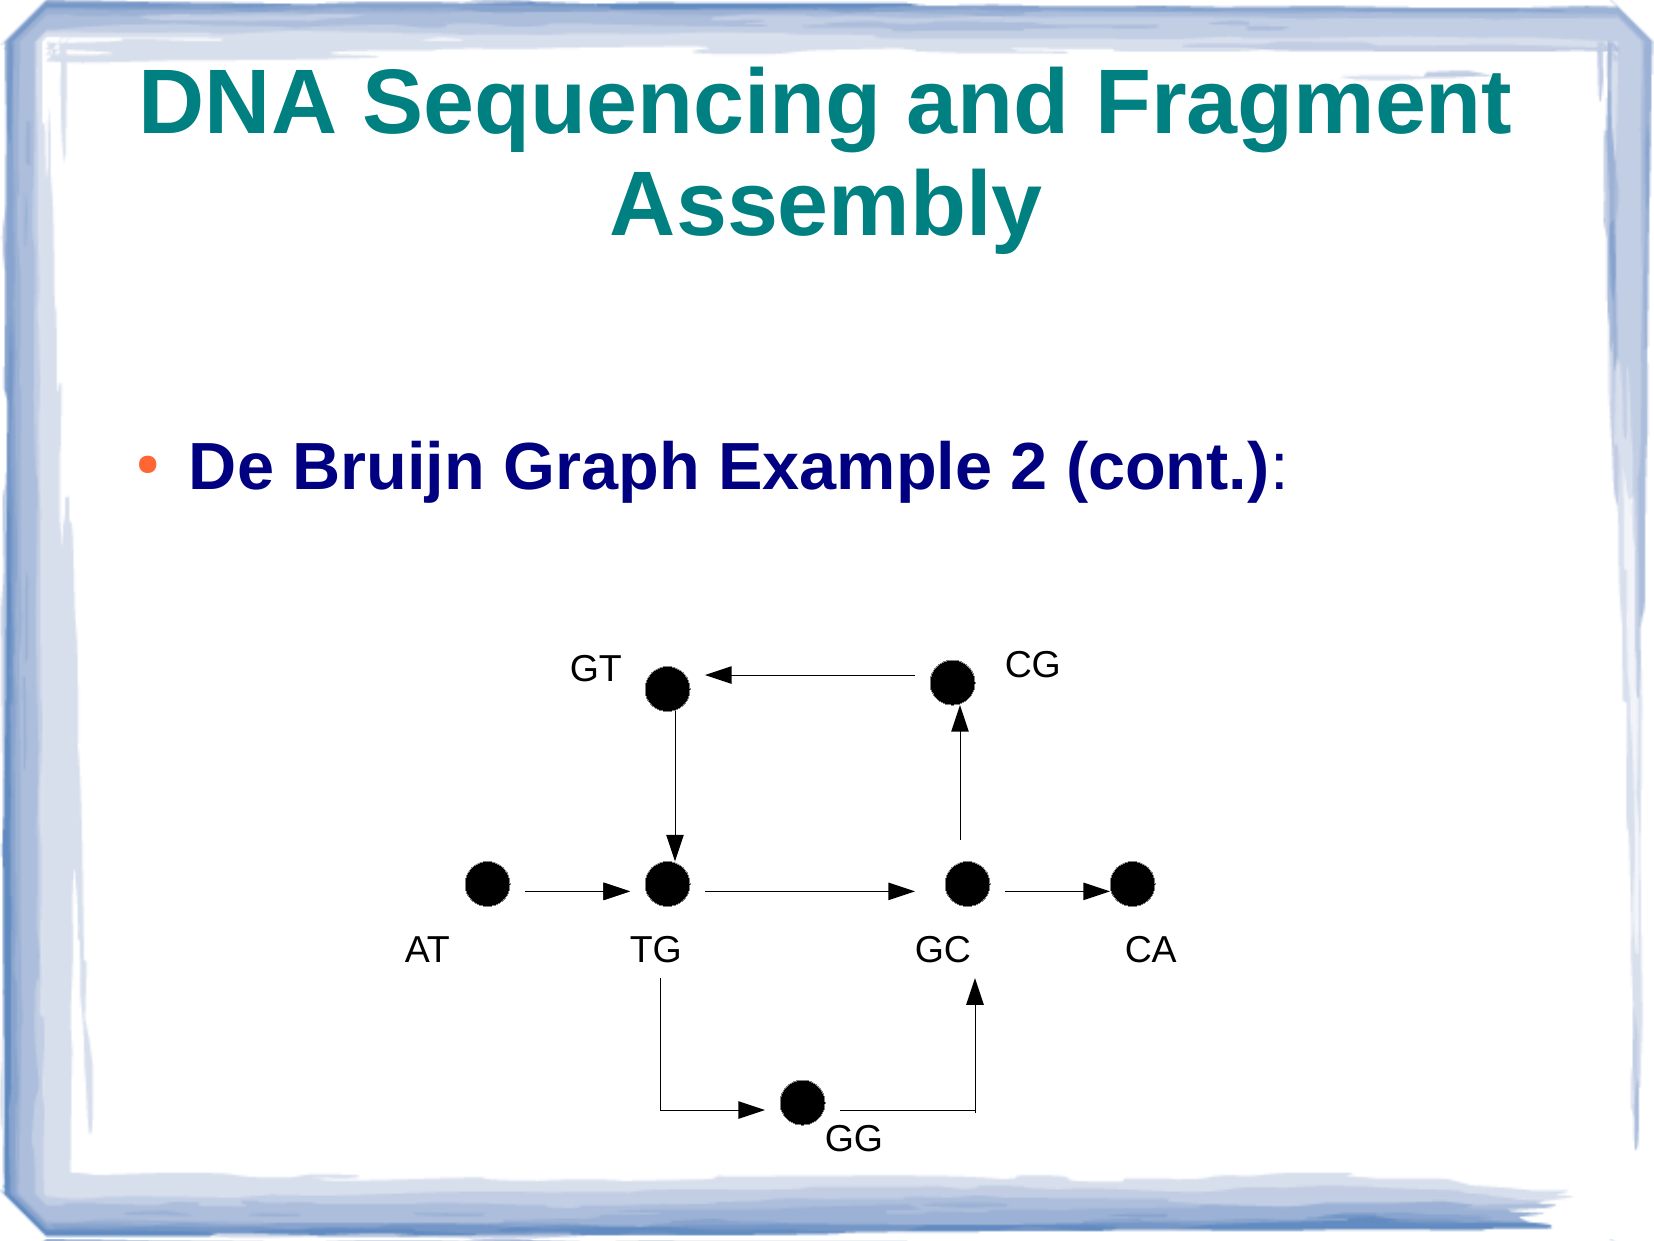

# DNA Sequencing and Fragment Assembly
De Bruijn Graph Example 2 (cont.):
CG
GT
AT
TG
GC
CA
GG